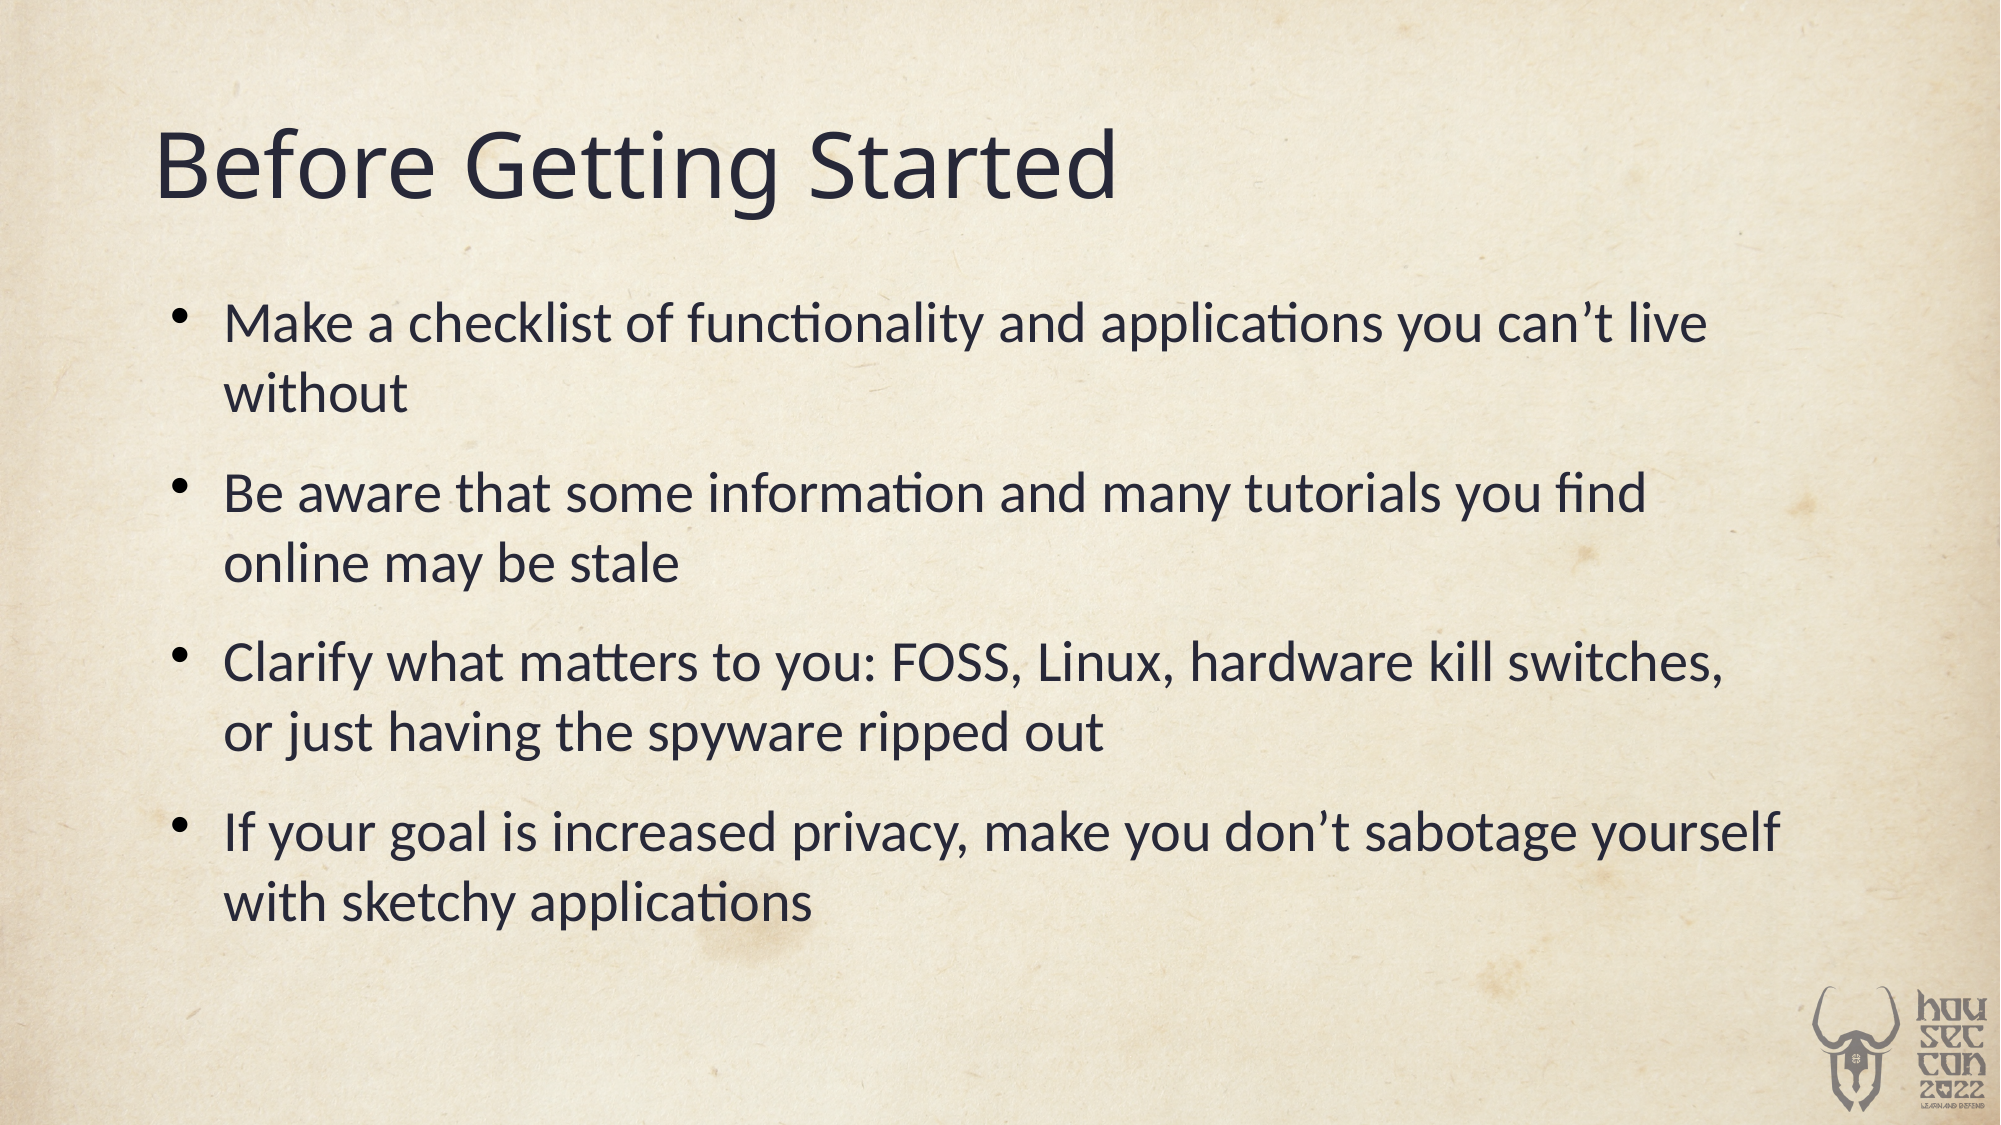

Before Getting Started
Make a checklist of functionality and applications you can’t live without
Be aware that some information and many tutorials you find online may be stale
Clarify what matters to you: FOSS, Linux, hardware kill switches, or just having the spyware ripped out
If your goal is increased privacy, make you don’t sabotage yourself with sketchy applications